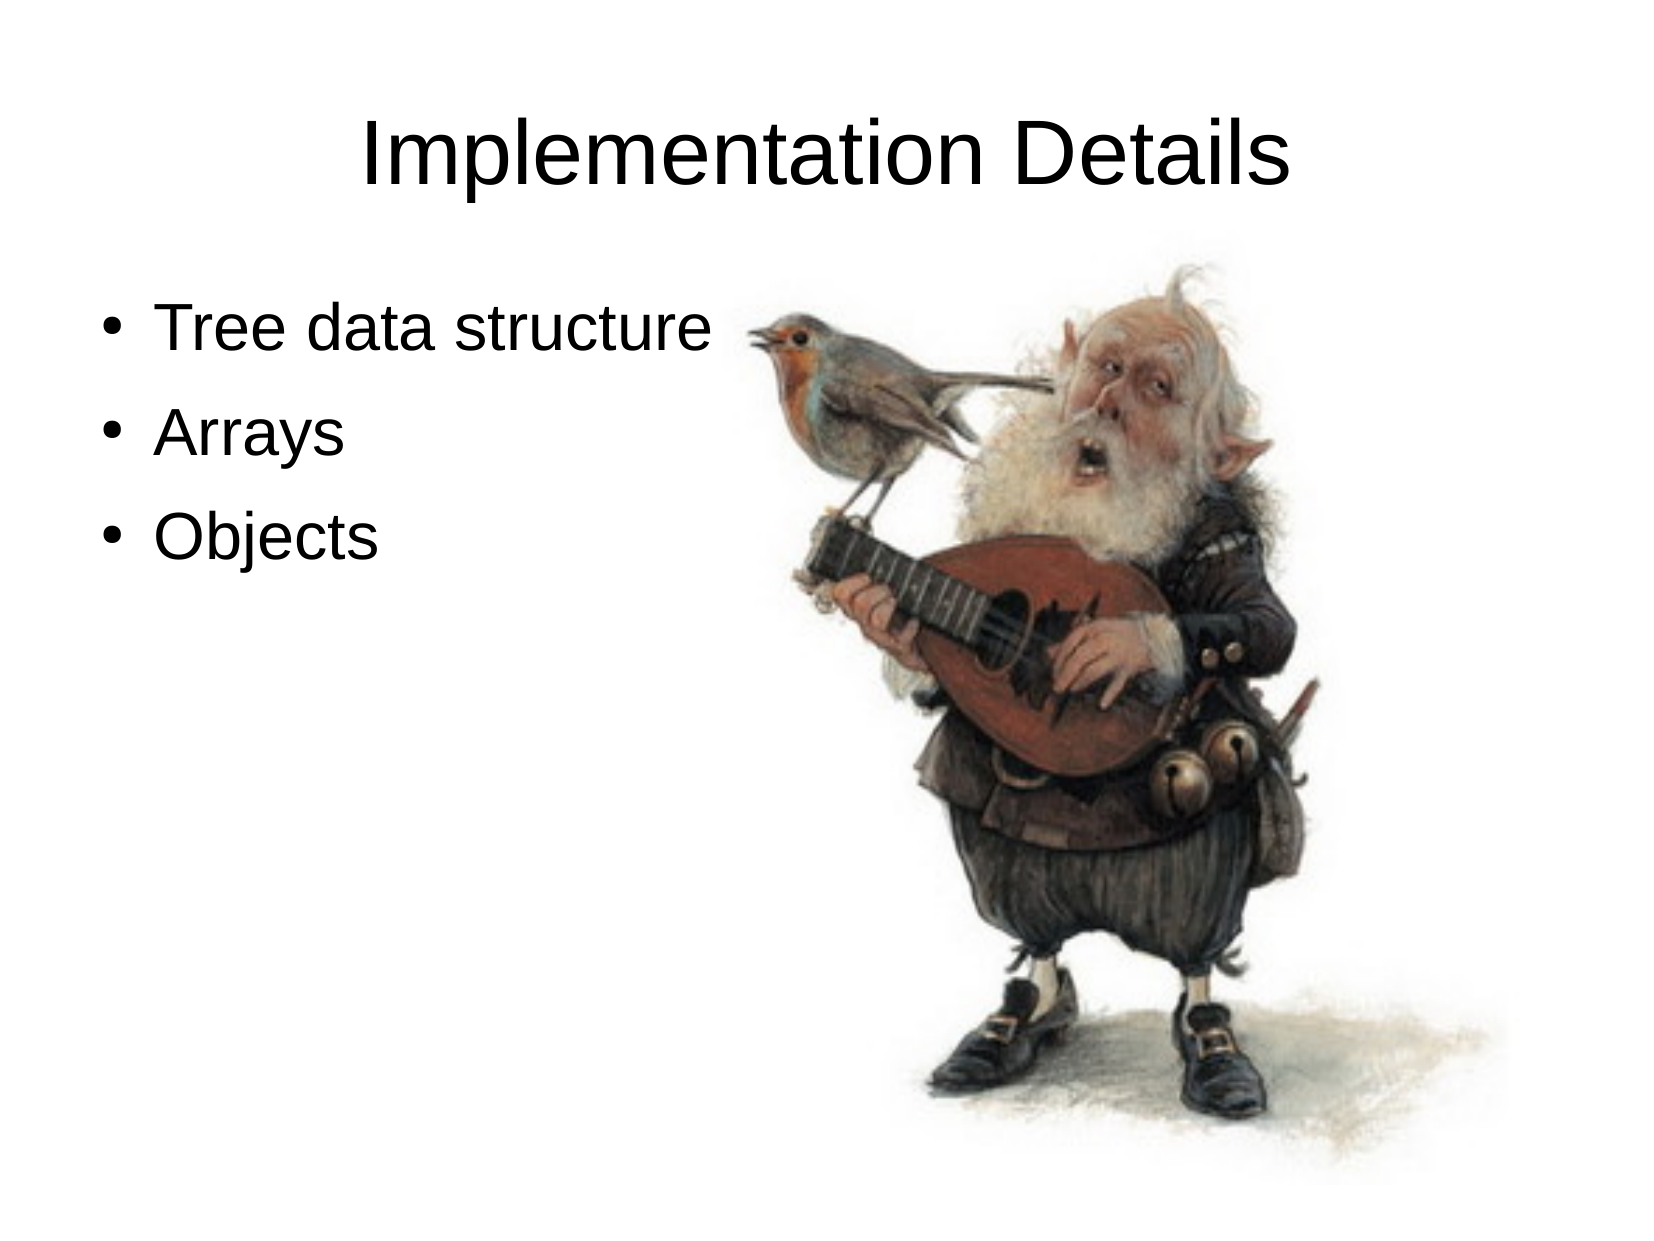

# Implementation Details
Tree data structure
Arrays
Objects